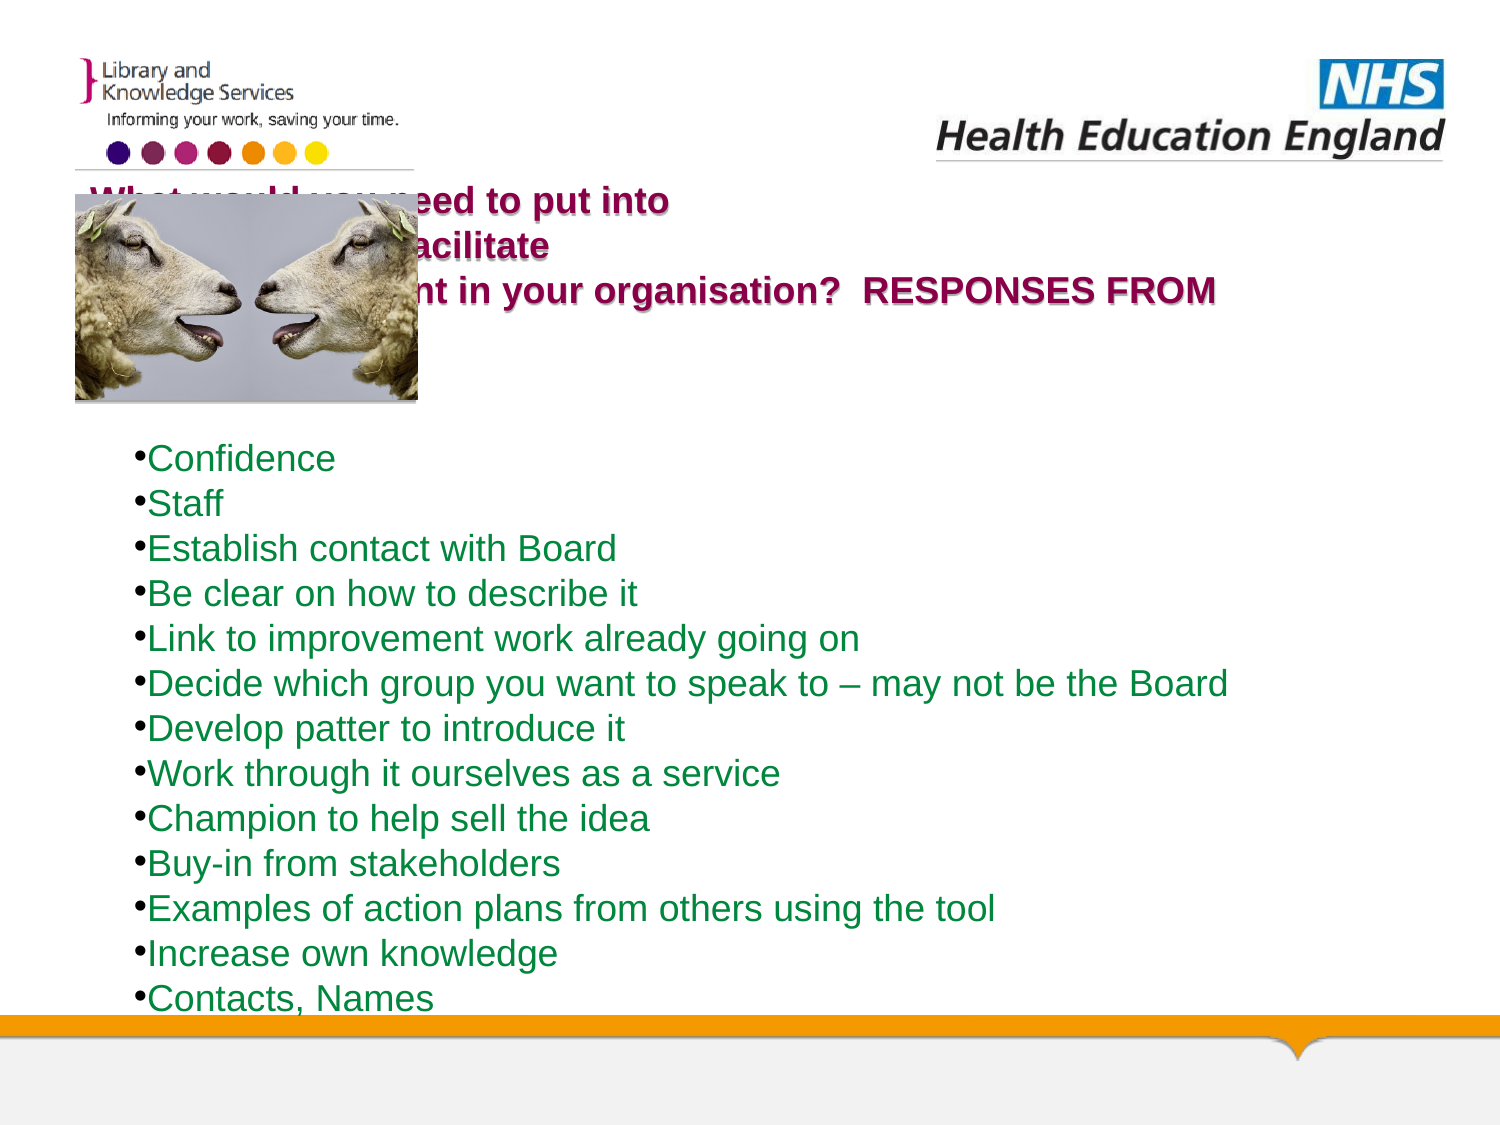

# What would you need to put into
place before you facilitate
the self-assessment in your organisation? RESPONSES FROM WEBINAR
Confidence
Staff
Establish contact with Board
Be clear on how to describe it
Link to improvement work already going on
Decide which group you want to speak to – may not be the Board
Develop patter to introduce it
Work through it ourselves as a service
Champion to help sell the idea
Buy-in from stakeholders
Examples of action plans from others using the tool
Increase own knowledge
Contacts, Names